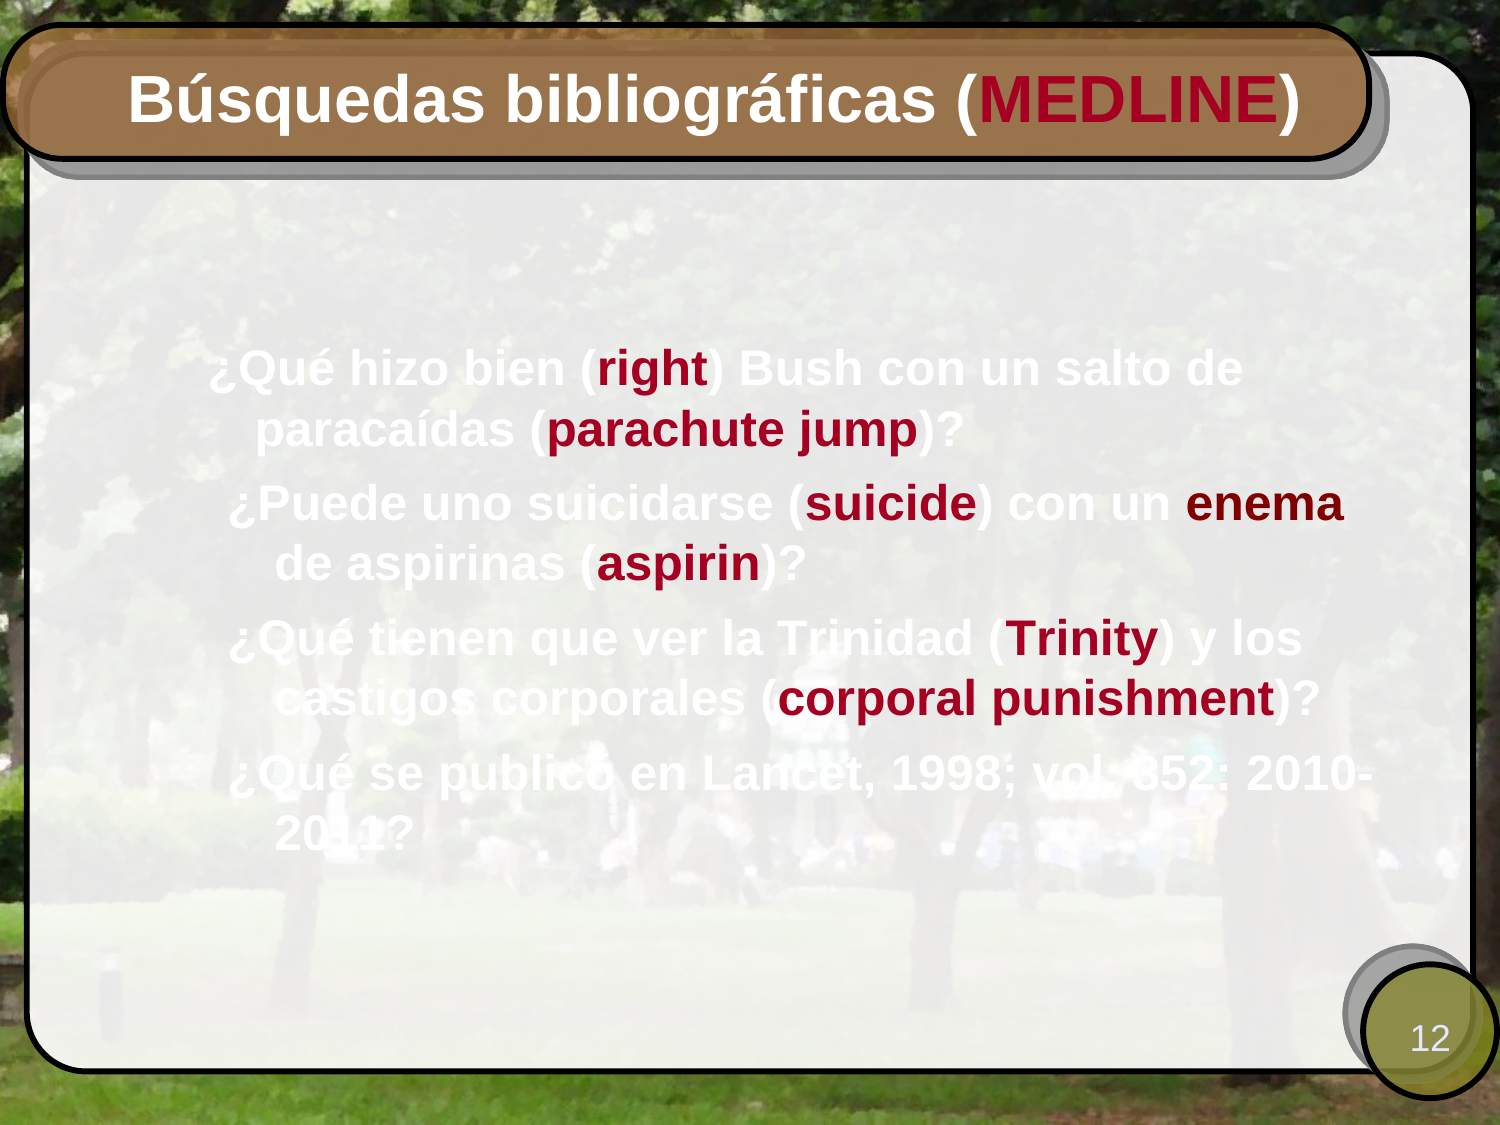

# Búsquedas bibliográficas (MEDLINE)
¿Qué hizo bien (right) Bush con un salto de paracaídas (parachute jump)?
¿Puede uno suicidarse (suicide) con un enema de aspirinas (aspirin)?
¿Qué tienen que ver la Trinidad (Trinity) y los castigos corporales (corporal punishment)?
¿Qué se publicó en Lancet, 1998; vol. 352: 2010-2011?
12